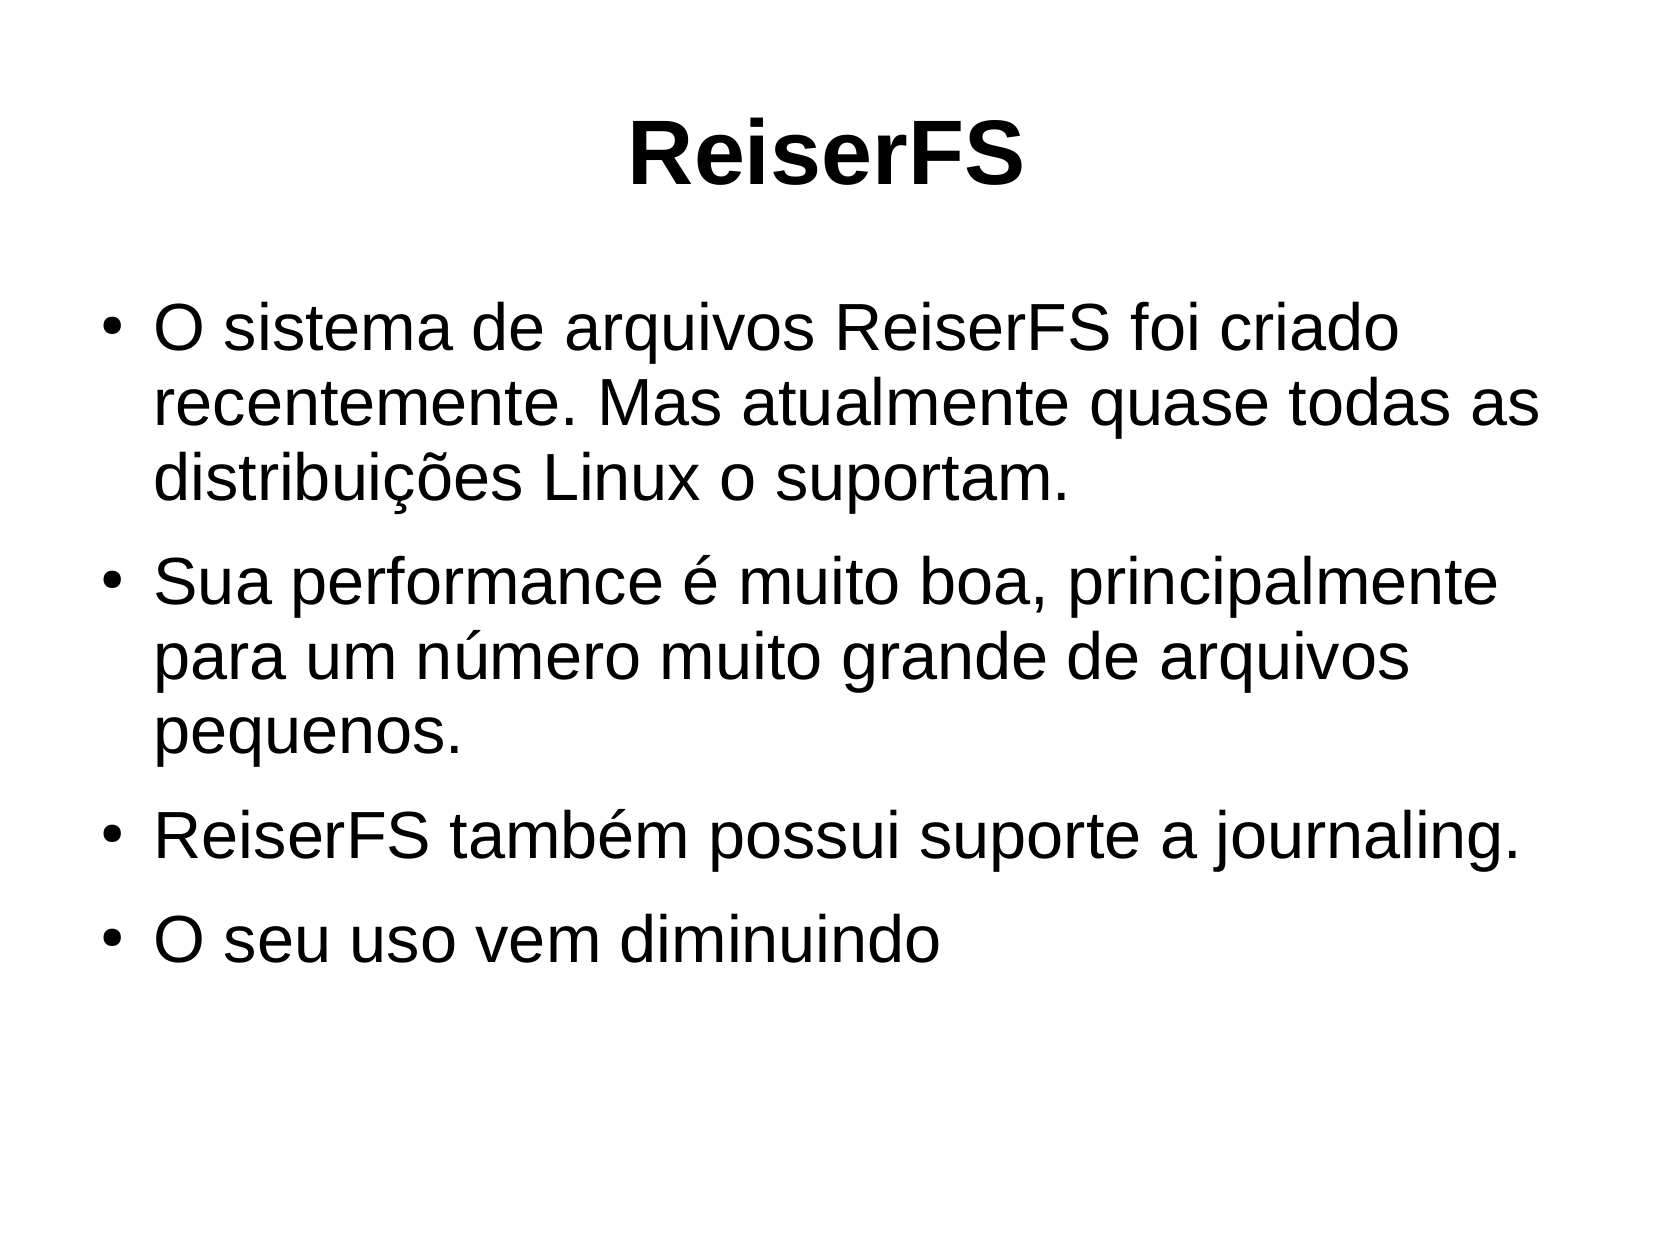

# ReiserFS
O sistema de arquivos ReiserFS foi criado recentemente. Mas atualmente quase todas as distribuições Linux o suportam.
Sua performance é muito boa, principalmente para um número muito grande de arquivos pequenos.
ReiserFS também possui suporte a journaling.
O seu uso vem diminuindo